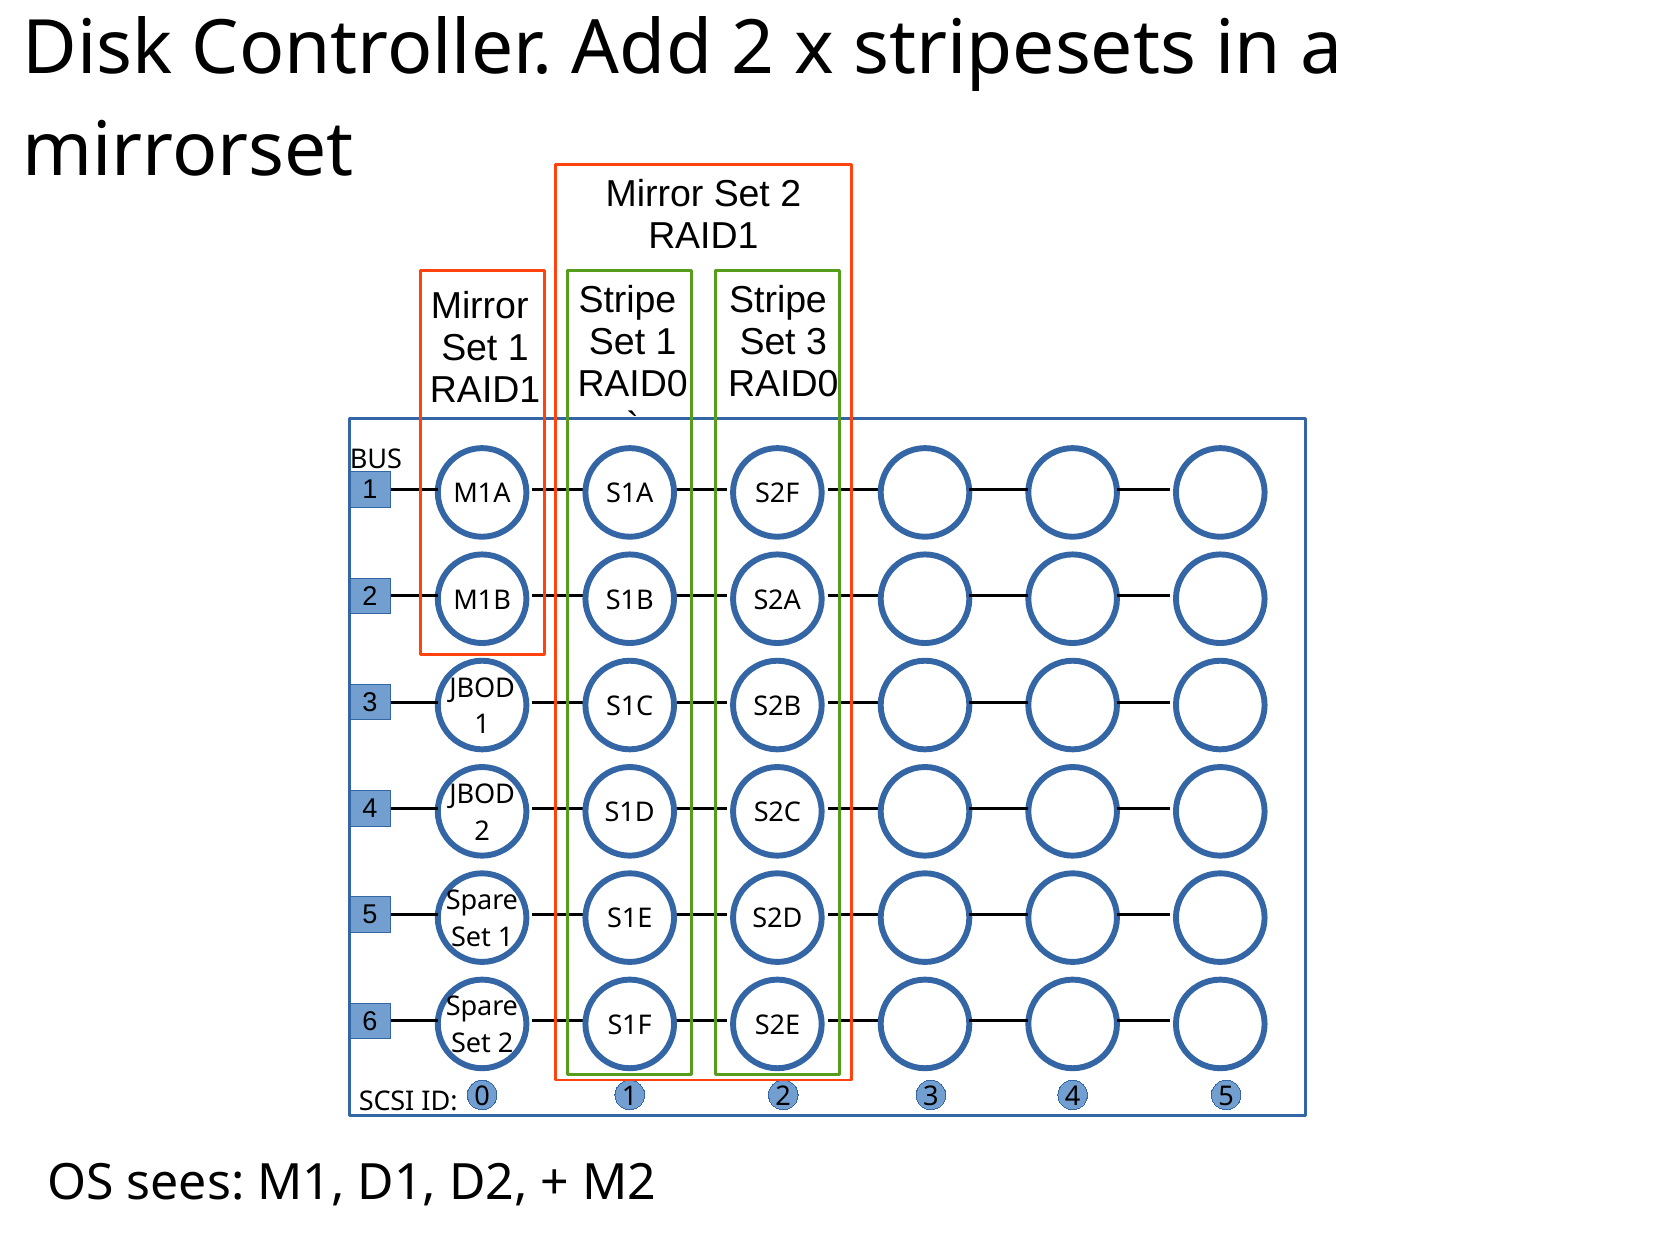

# Disk Controller. Add 2 x stripesets in a mirrorset
Mirror Set 2
RAID1
Stripe
Set 1
RAID0`
Stripe
Set 3
RAID0
Mirror
Set 1
RAID1
BUS
M1A
S1A
S2F
1
M1B
S1B
S2A
2
JBOD
1
S1C
S2B
3
JBOD
2
S1D
S2C
4
Spare
Set 1
S1E
S2D
5
Spare
Set 2
S1F
S2E
6
SCSI ID:
0
1
2
3
4
5
0
OS sees: M1, D1, D2, + M2